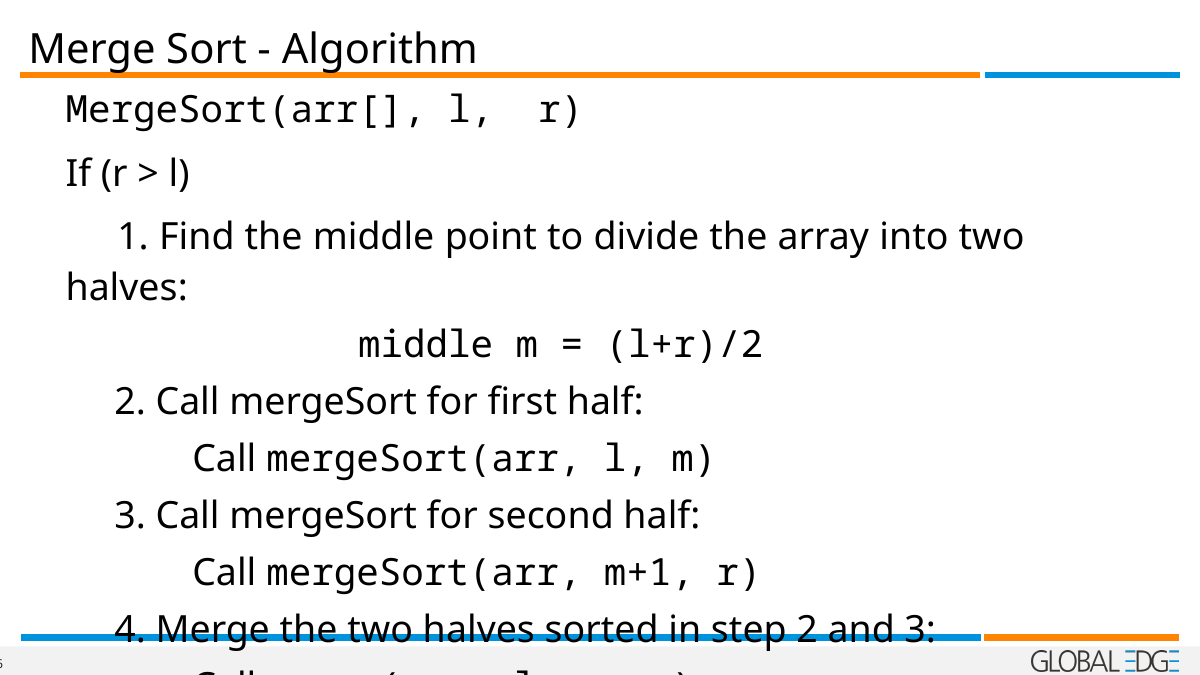

Merge Sort - Algorithm
MergeSort(arr[], l, r)
If (r > l)
 1. Find the middle point to divide the array into two 	 halves:
 middle m = (l+r)/2
 2. Call mergeSort for first half:
 Call mergeSort(arr, l, m)
 3. Call mergeSort for second half:
 Call mergeSort(arr, m+1, r)
 4. Merge the two halves sorted in step 2 and 3:
 Call merge(arr, l, m, r)